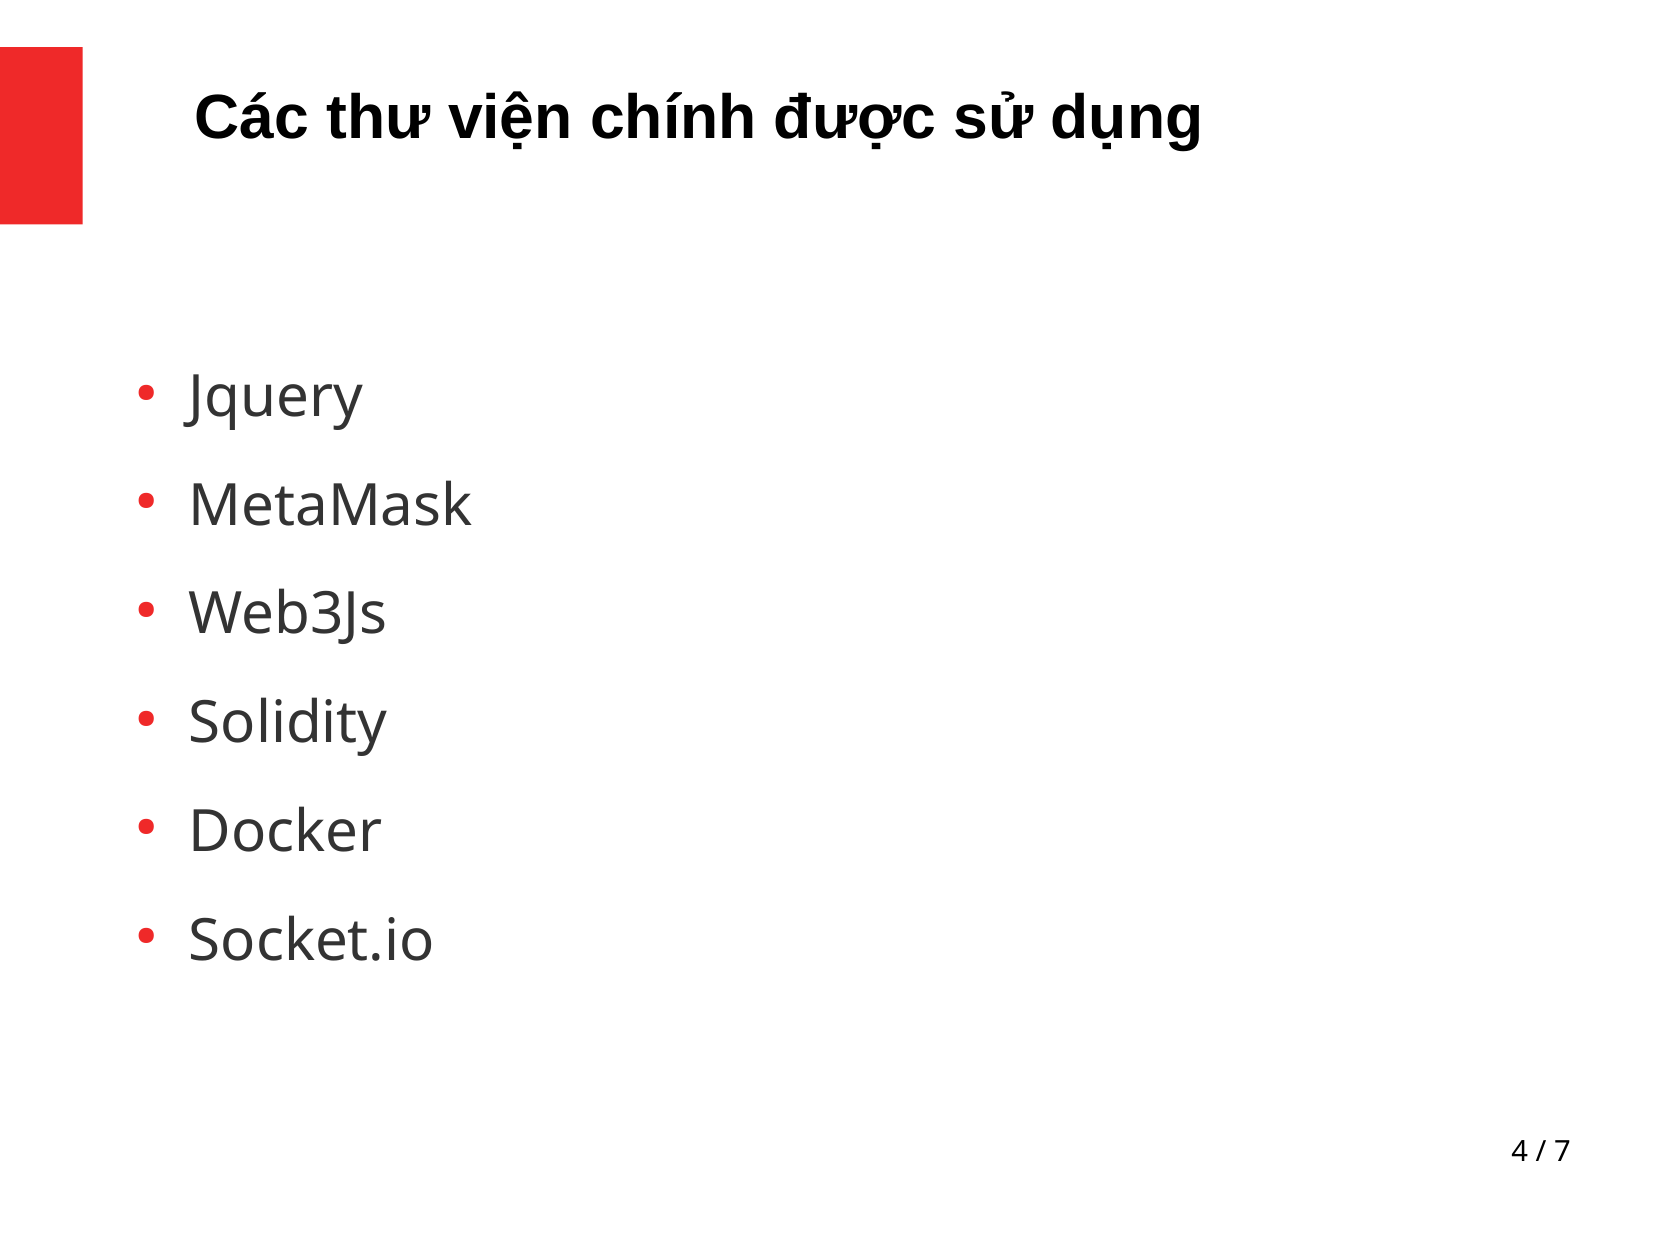

Các thư viện chính được sử dụng
# Jquery
MetaMask
Web3Js
Solidity
Docker
Socket.io
4